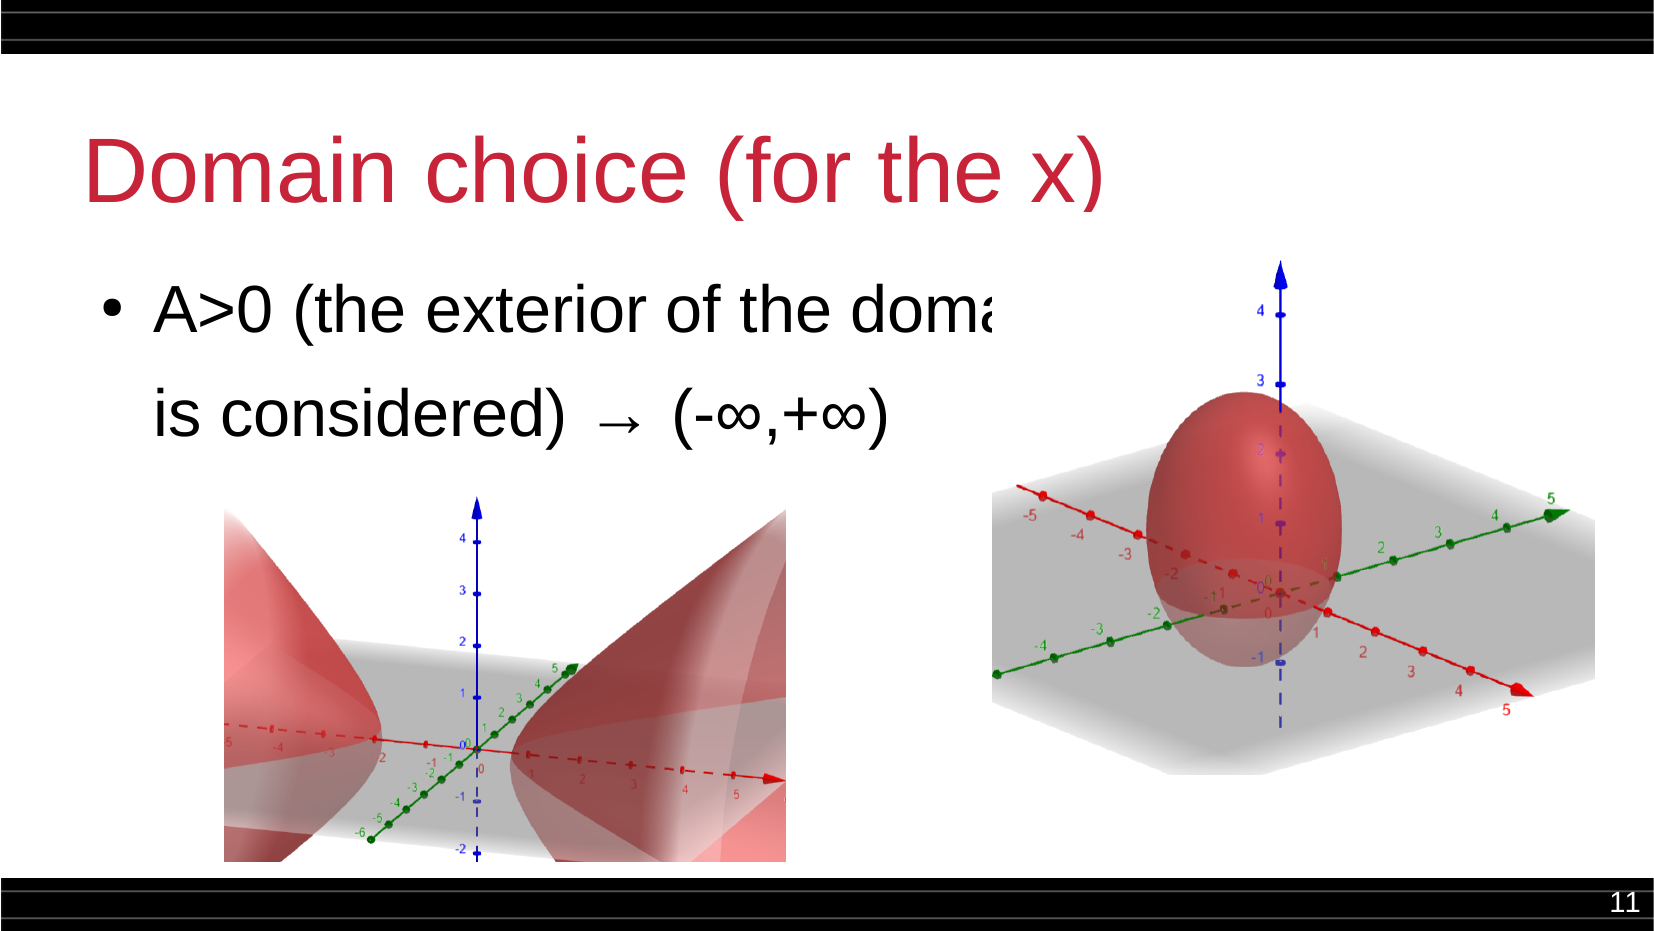

# Domain choice (for the x)
A>0 (the exterior of the domain
is considered) → (-∞,+∞)